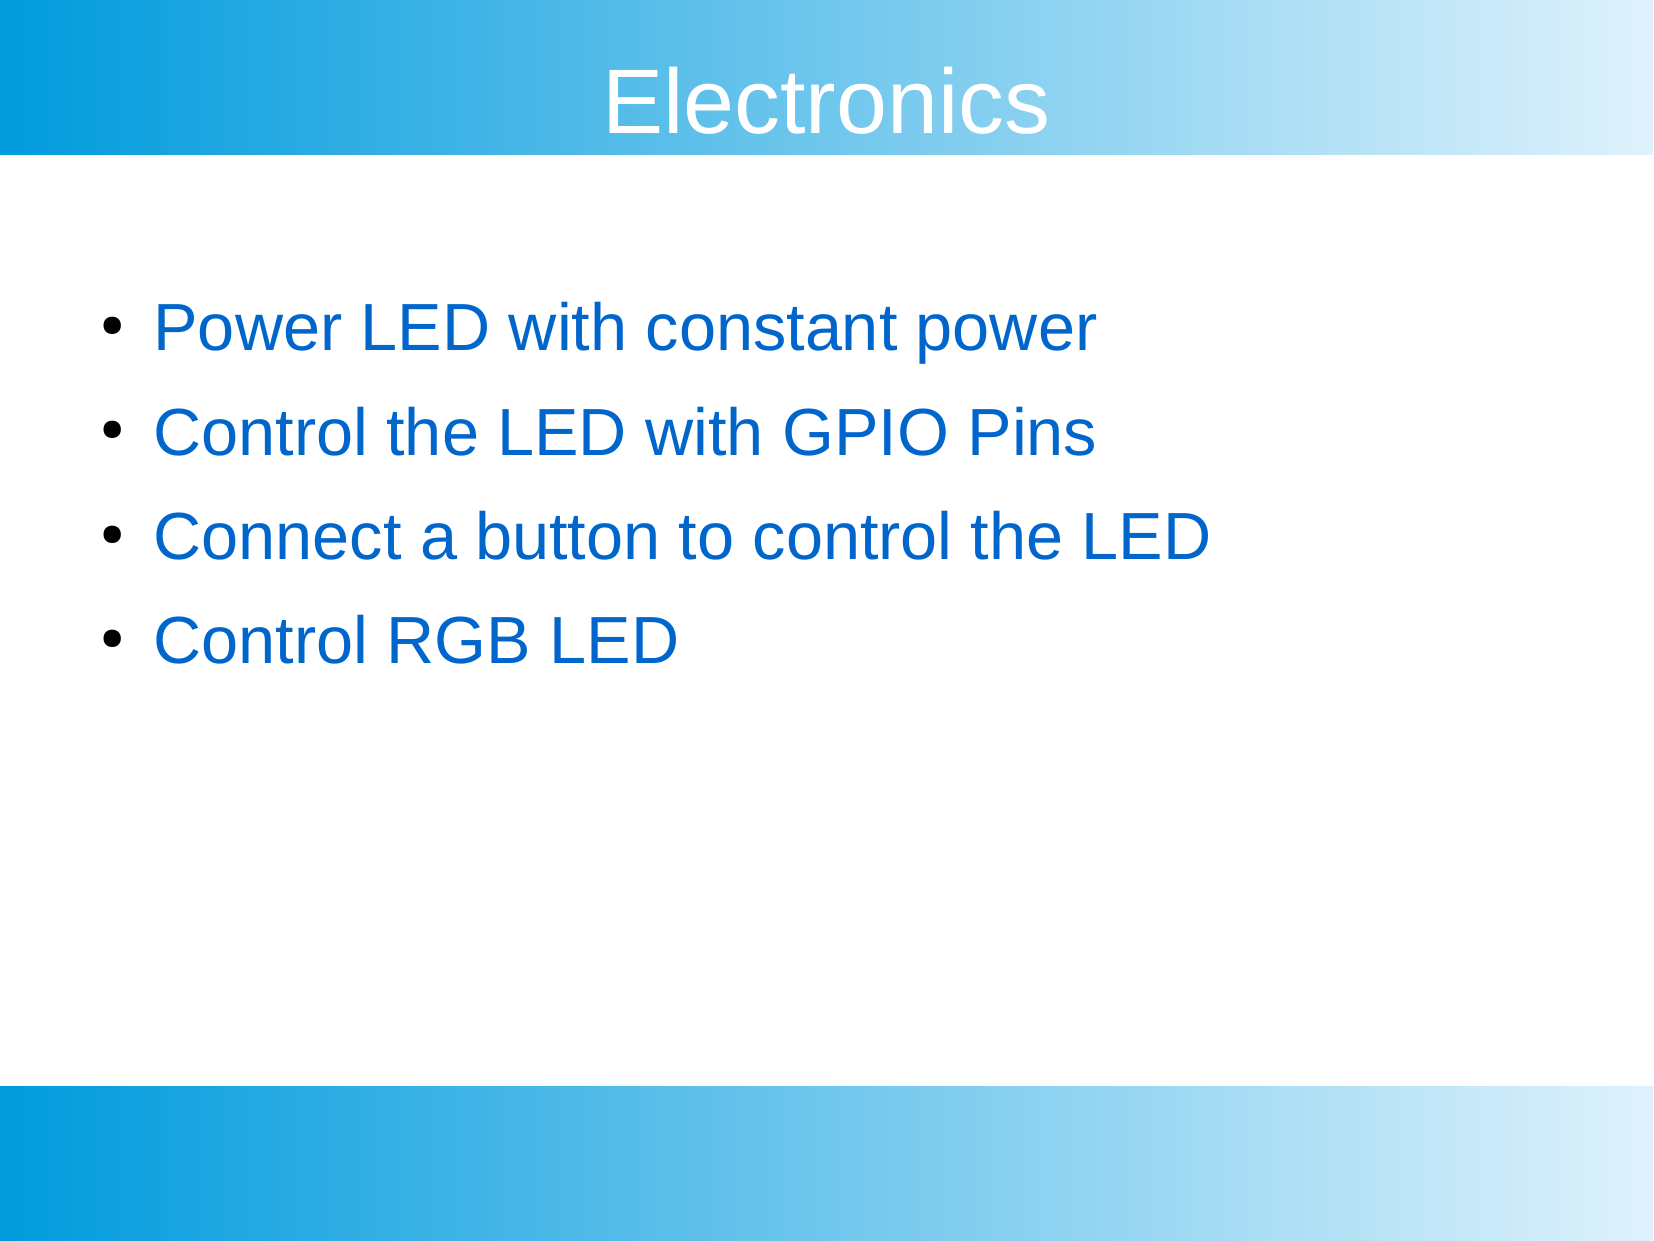

# Electronics
Power LED with constant power
Control the LED with GPIO Pins
Connect a button to control the LED
Control RGB LED